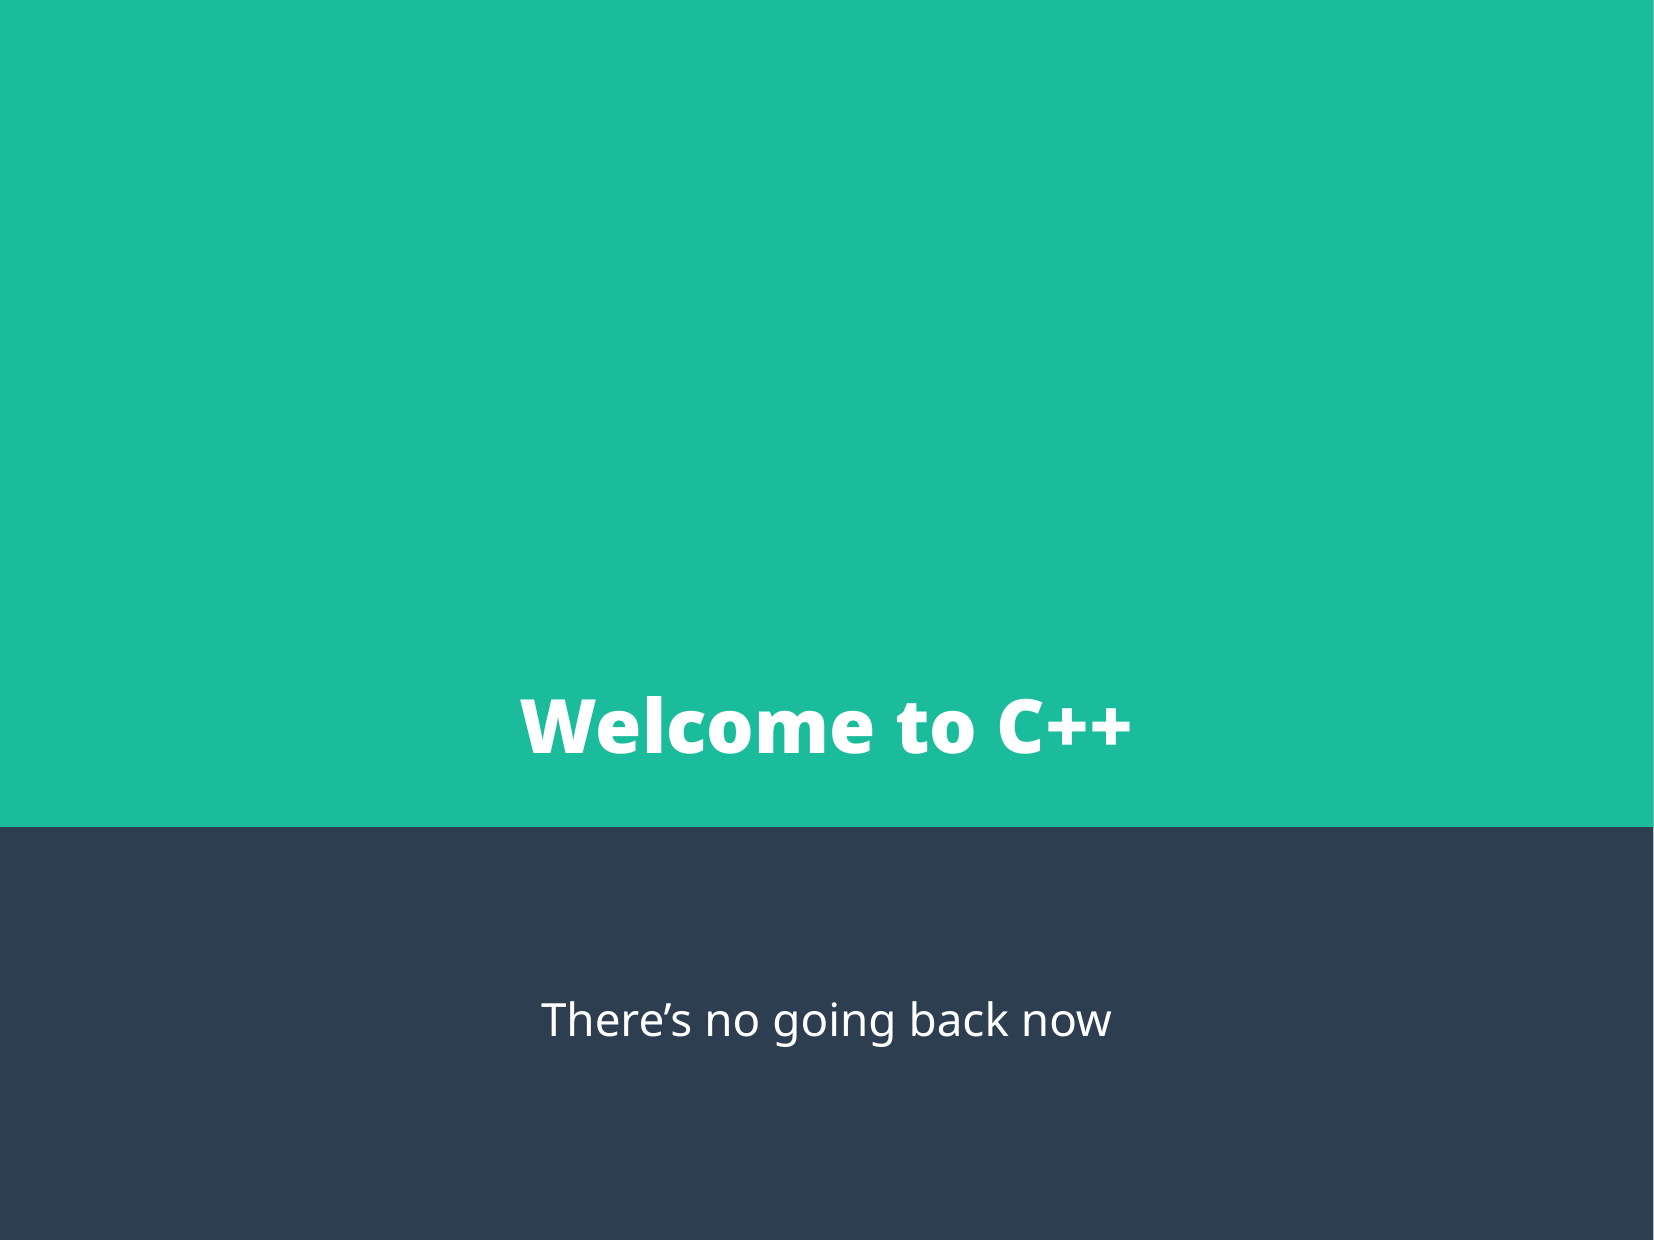

# Welcome to C++
There’s no going back now